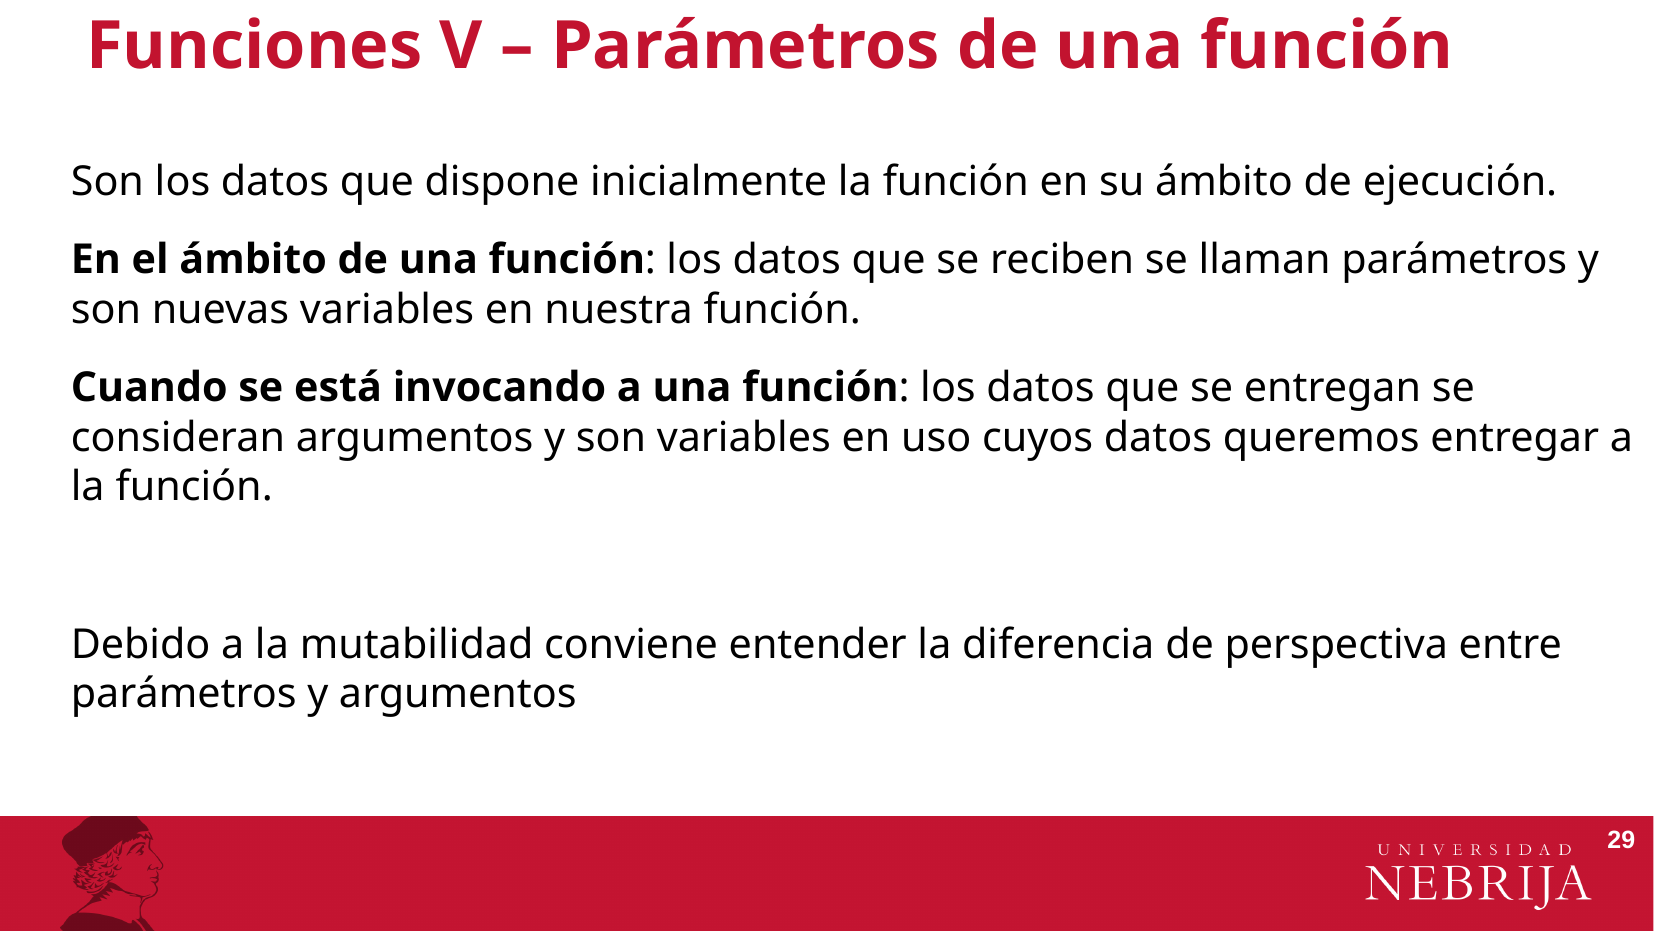

Funciones V – Parámetros de una función
# Son los datos que dispone inicialmente la función en su ámbito de ejecución.
En el ámbito de una función: los datos que se reciben se llaman parámetros y son nuevas variables en nuestra función.
Cuando se está invocando a una función: los datos que se entregan se consideran argumentos y son variables en uso cuyos datos queremos entregar a la función.
Debido a la mutabilidad conviene entender la diferencia de perspectiva entre parámetros y argumentos